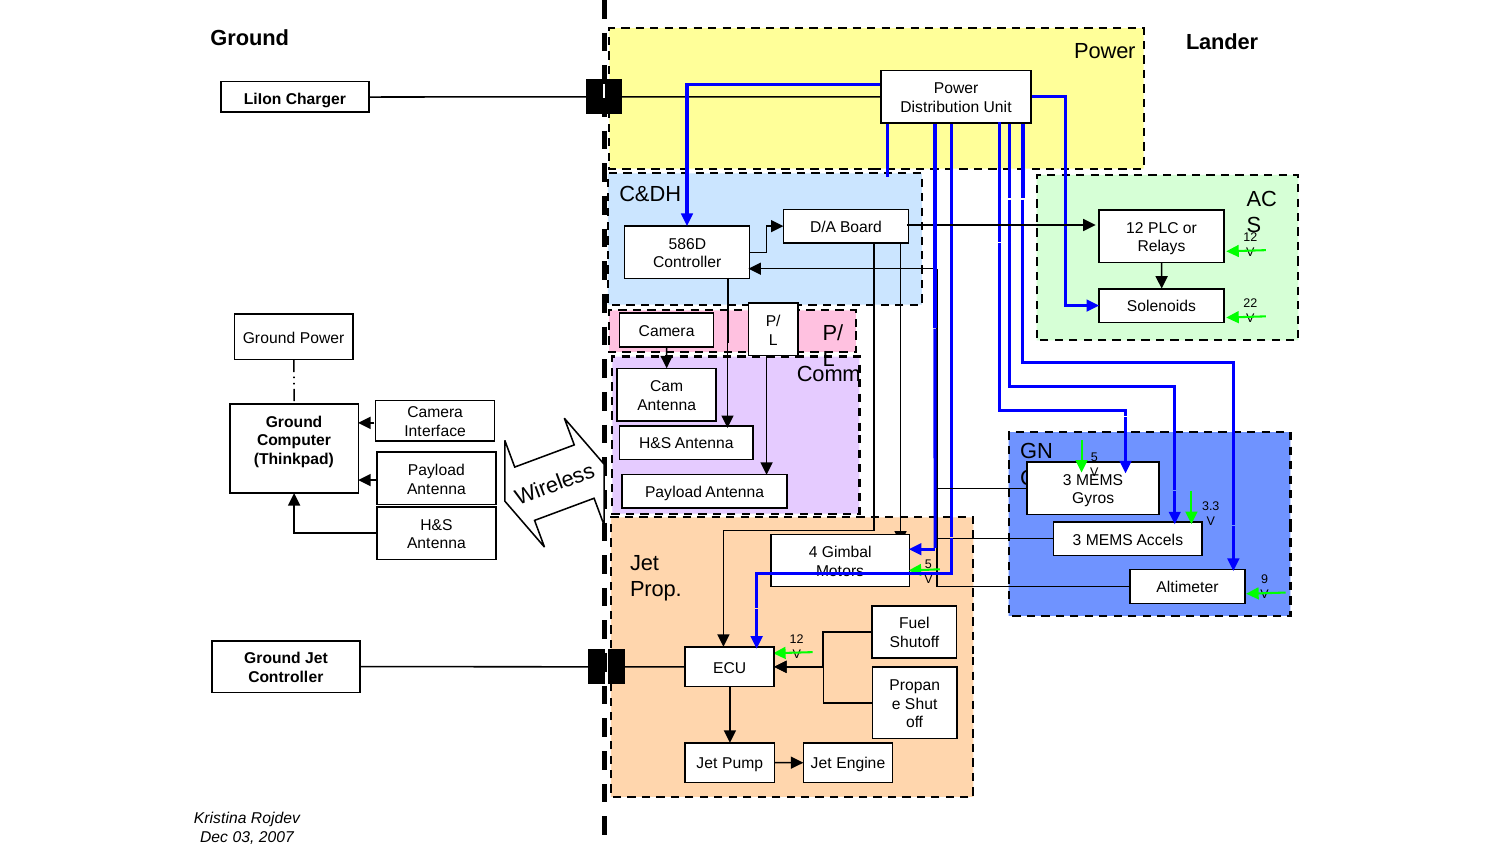

Ground
Lander
Power
Power Distribution Unit
LiIon Charger
C&DH
ACS
D/A Board
12 PLC or Relays
12V
586D Controller
22V
Solenoids
P/L
P/L
Camera
Ground Power
Comm
Cam Antenna
Camera Interface
Ground Computer
(Thinkpad)
Wireless
H&S Antenna
GNC
5V
Payload Antenna
3 MEMS Gyros
Payload Antenna
3.3V
H&S Antenna
3 MEMS Accels
4 Gimbal Motors
Jet Prop.
5V
9V
Altimeter
Fuel Shutoff
12V
Ground Jet
Controller
ECU
Propane Shut off
Jet Pump
Jet Engine
Kristina Rojdev
Dec 03, 2007